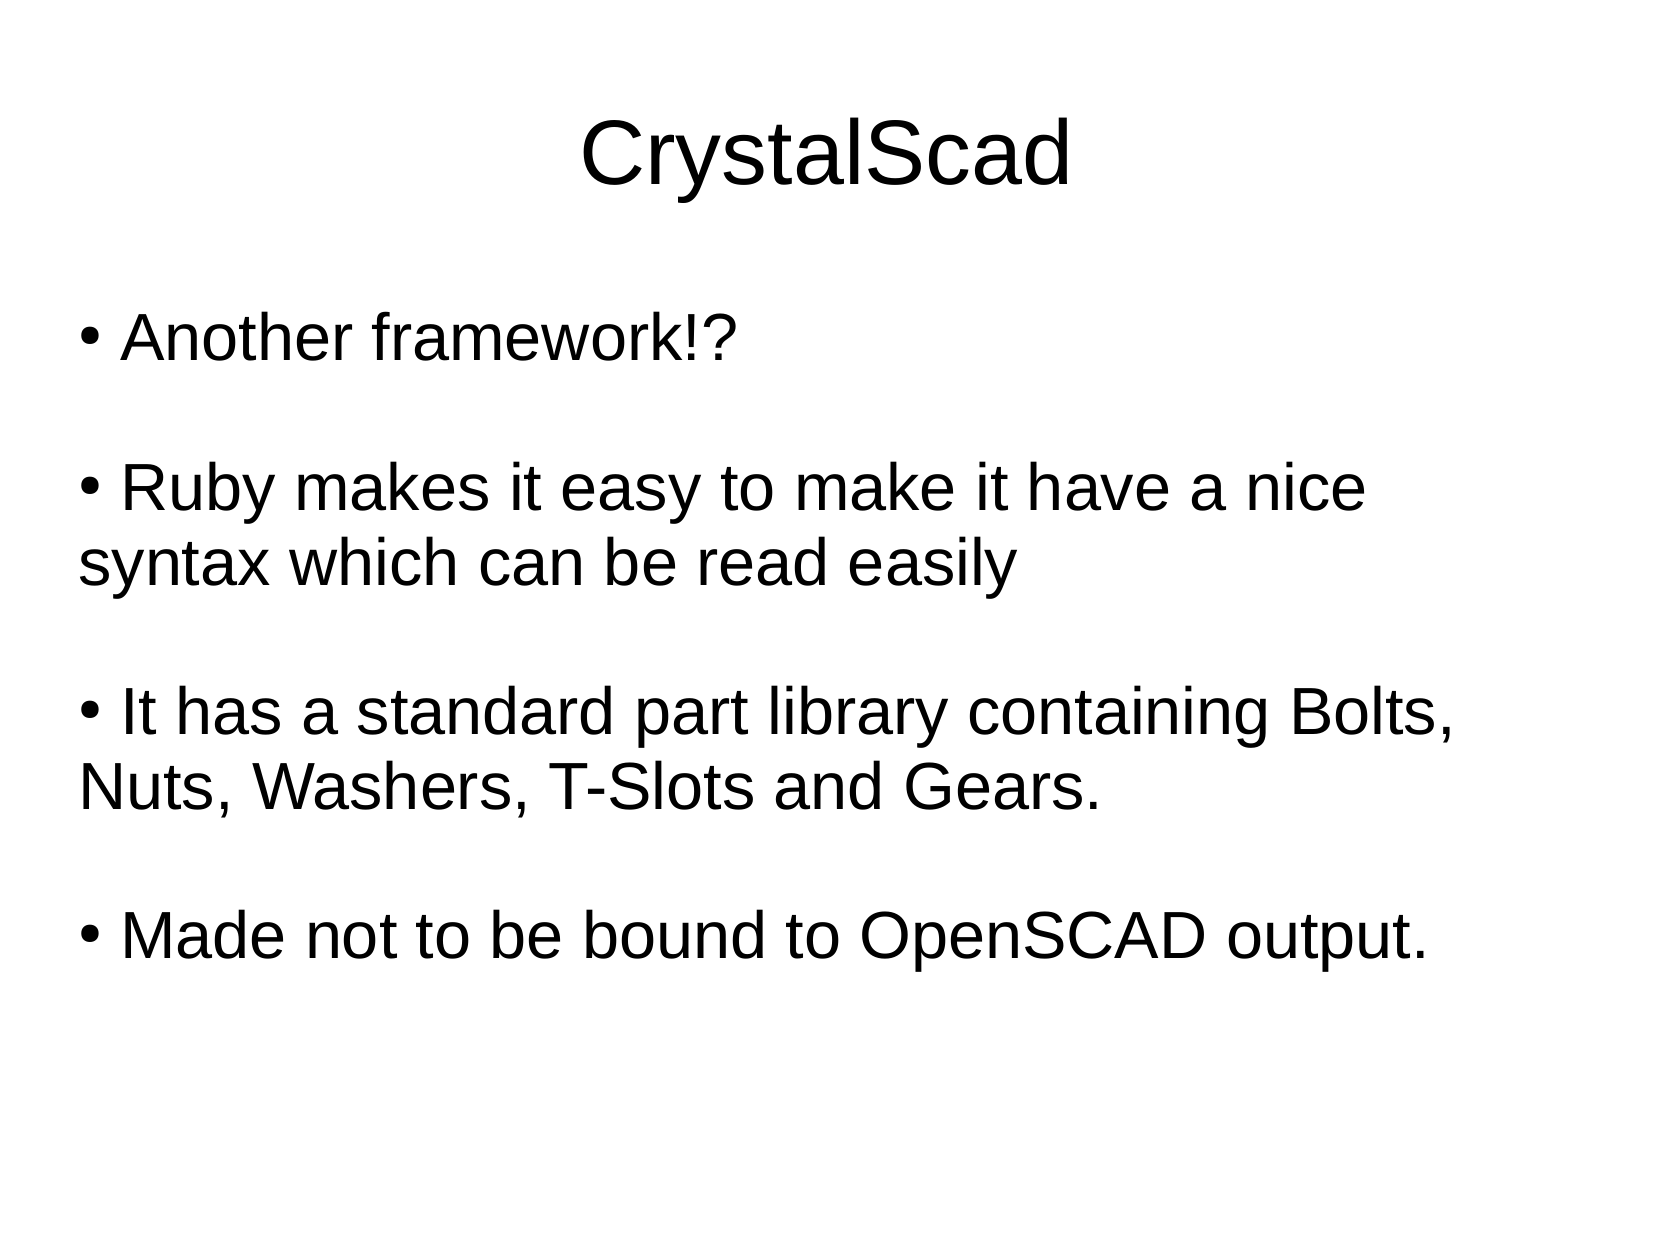

# CrystalScad
 Another framework!?
 Ruby makes it easy to make it have a nice syntax which can be read easily
 It has a standard part library containing Bolts, Nuts, Washers, T-Slots and Gears.
 Made not to be bound to OpenSCAD output.